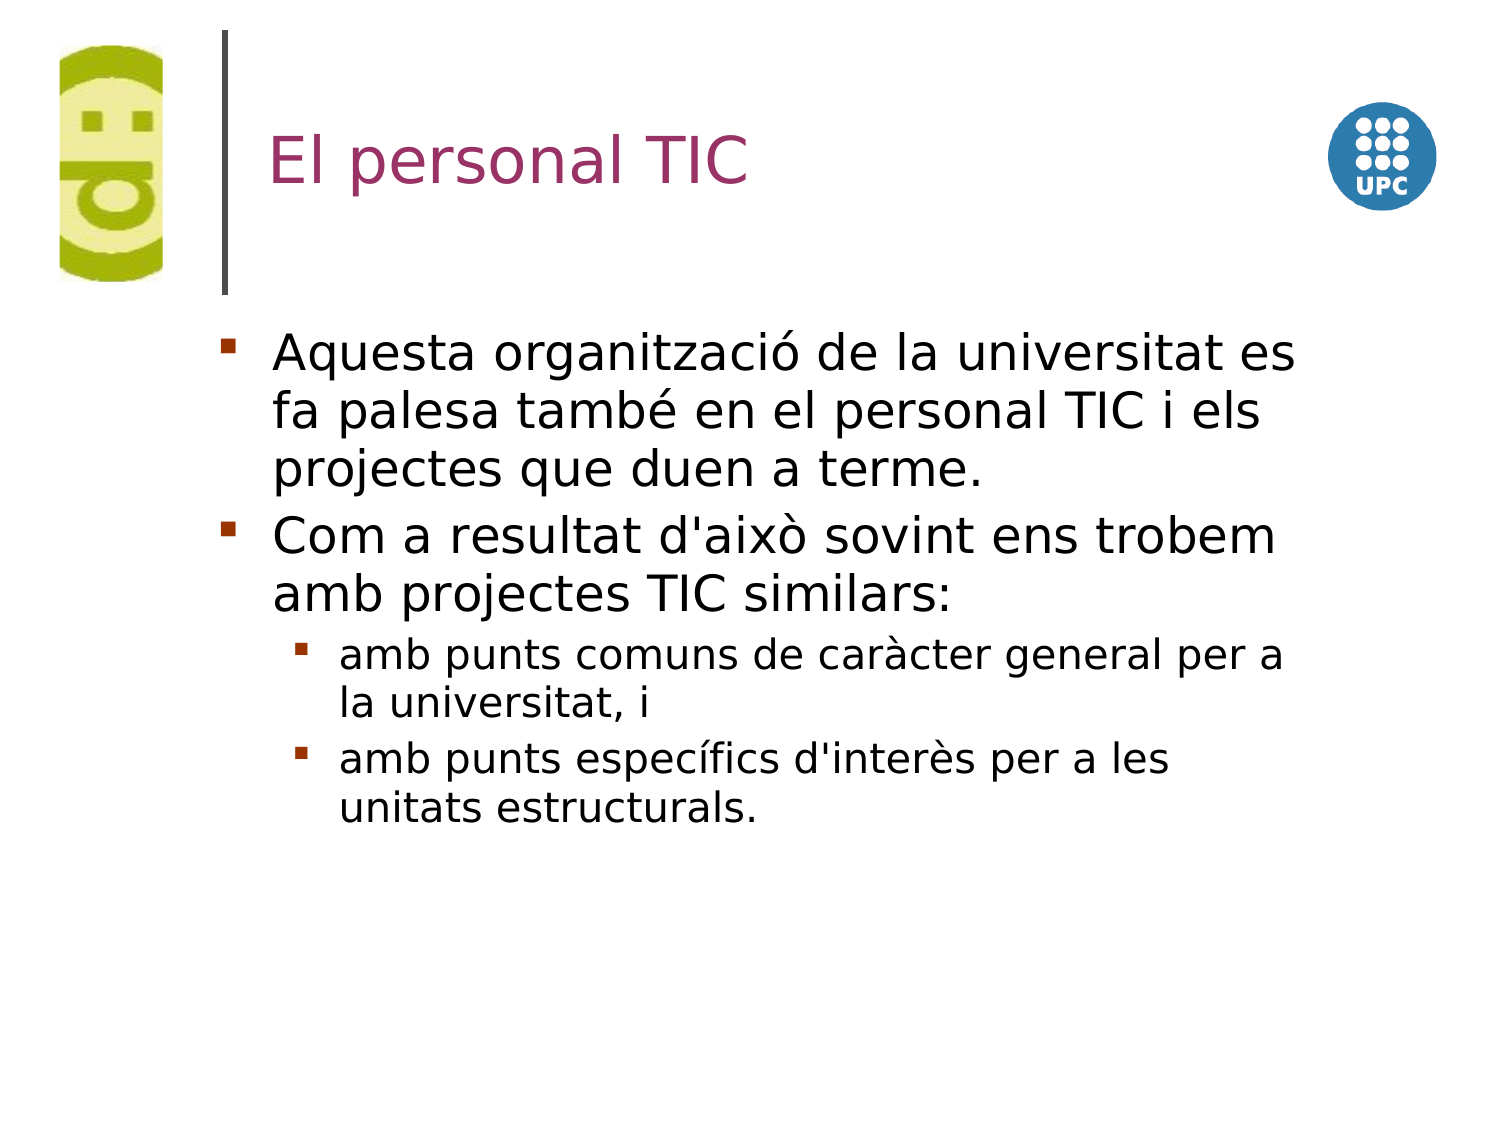

# El personal TIC
Aquesta organització de la universitat es fa palesa també en el personal TIC i els projectes que duen a terme.
Com a resultat d'això sovint ens trobem amb projectes TIC similars:
amb punts comuns de caràcter general per a la universitat, i
amb punts específics d'interès per a les unitats estructurals.